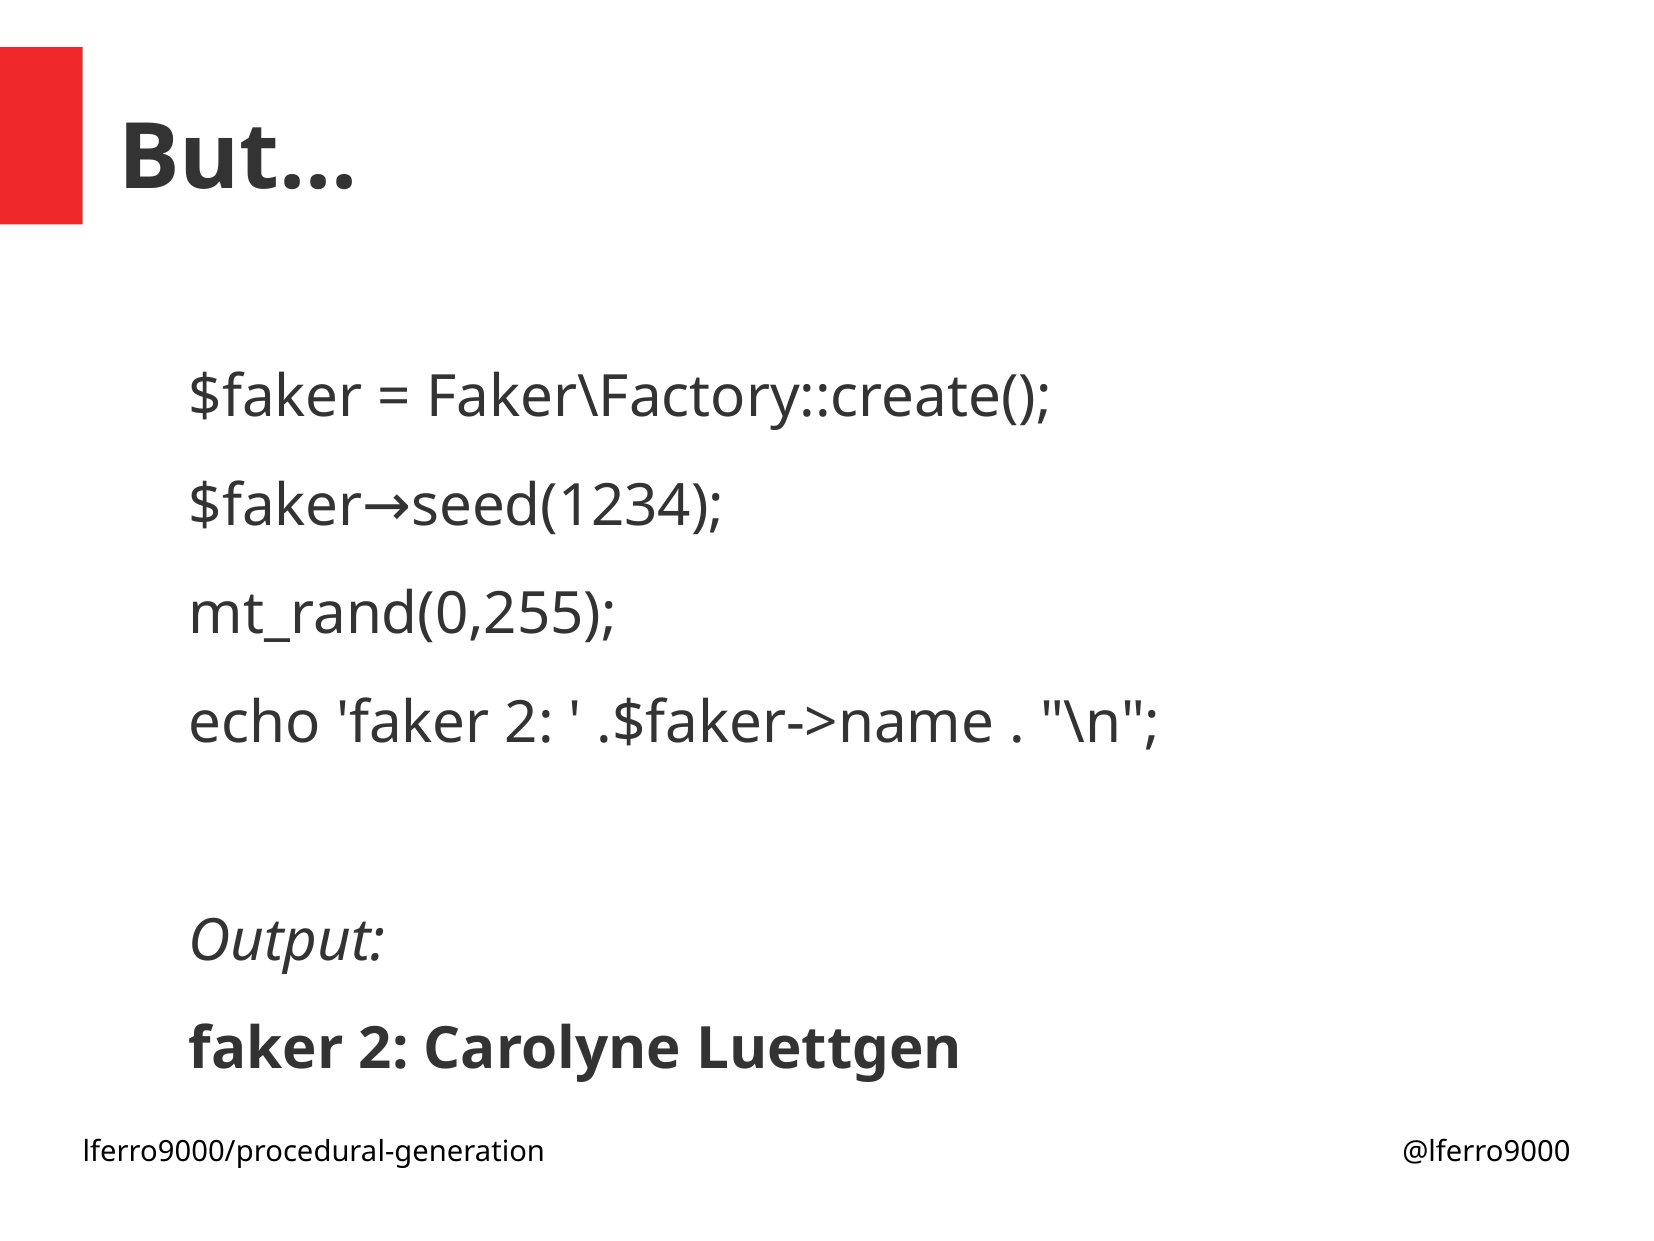

# But...
$faker = Faker\Factory::create();
$faker→seed(1234);
mt_rand(0,255);
echo 'faker 2: ' .$faker->name . "\n";
Output:
faker 2: Carolyne Luettgen
7